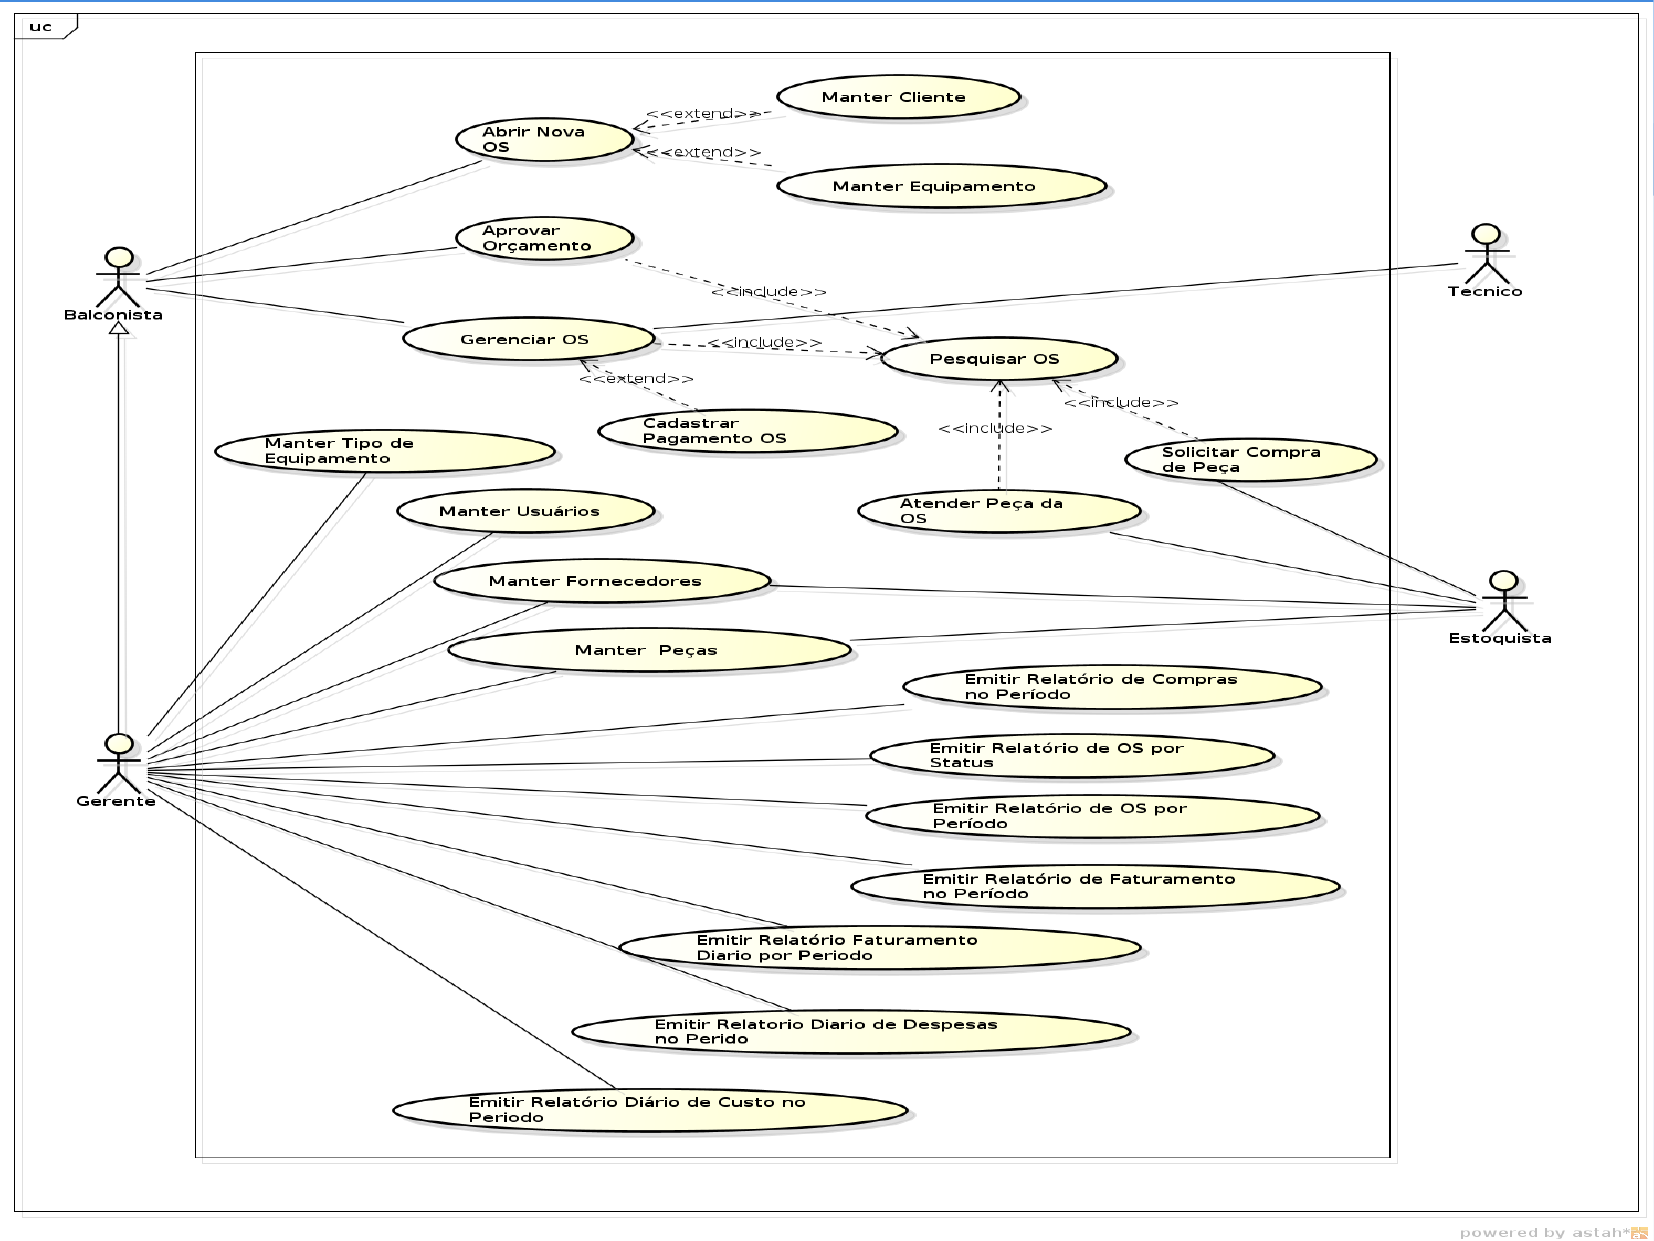

# SiGOS
Diagrama de Caso de Uso